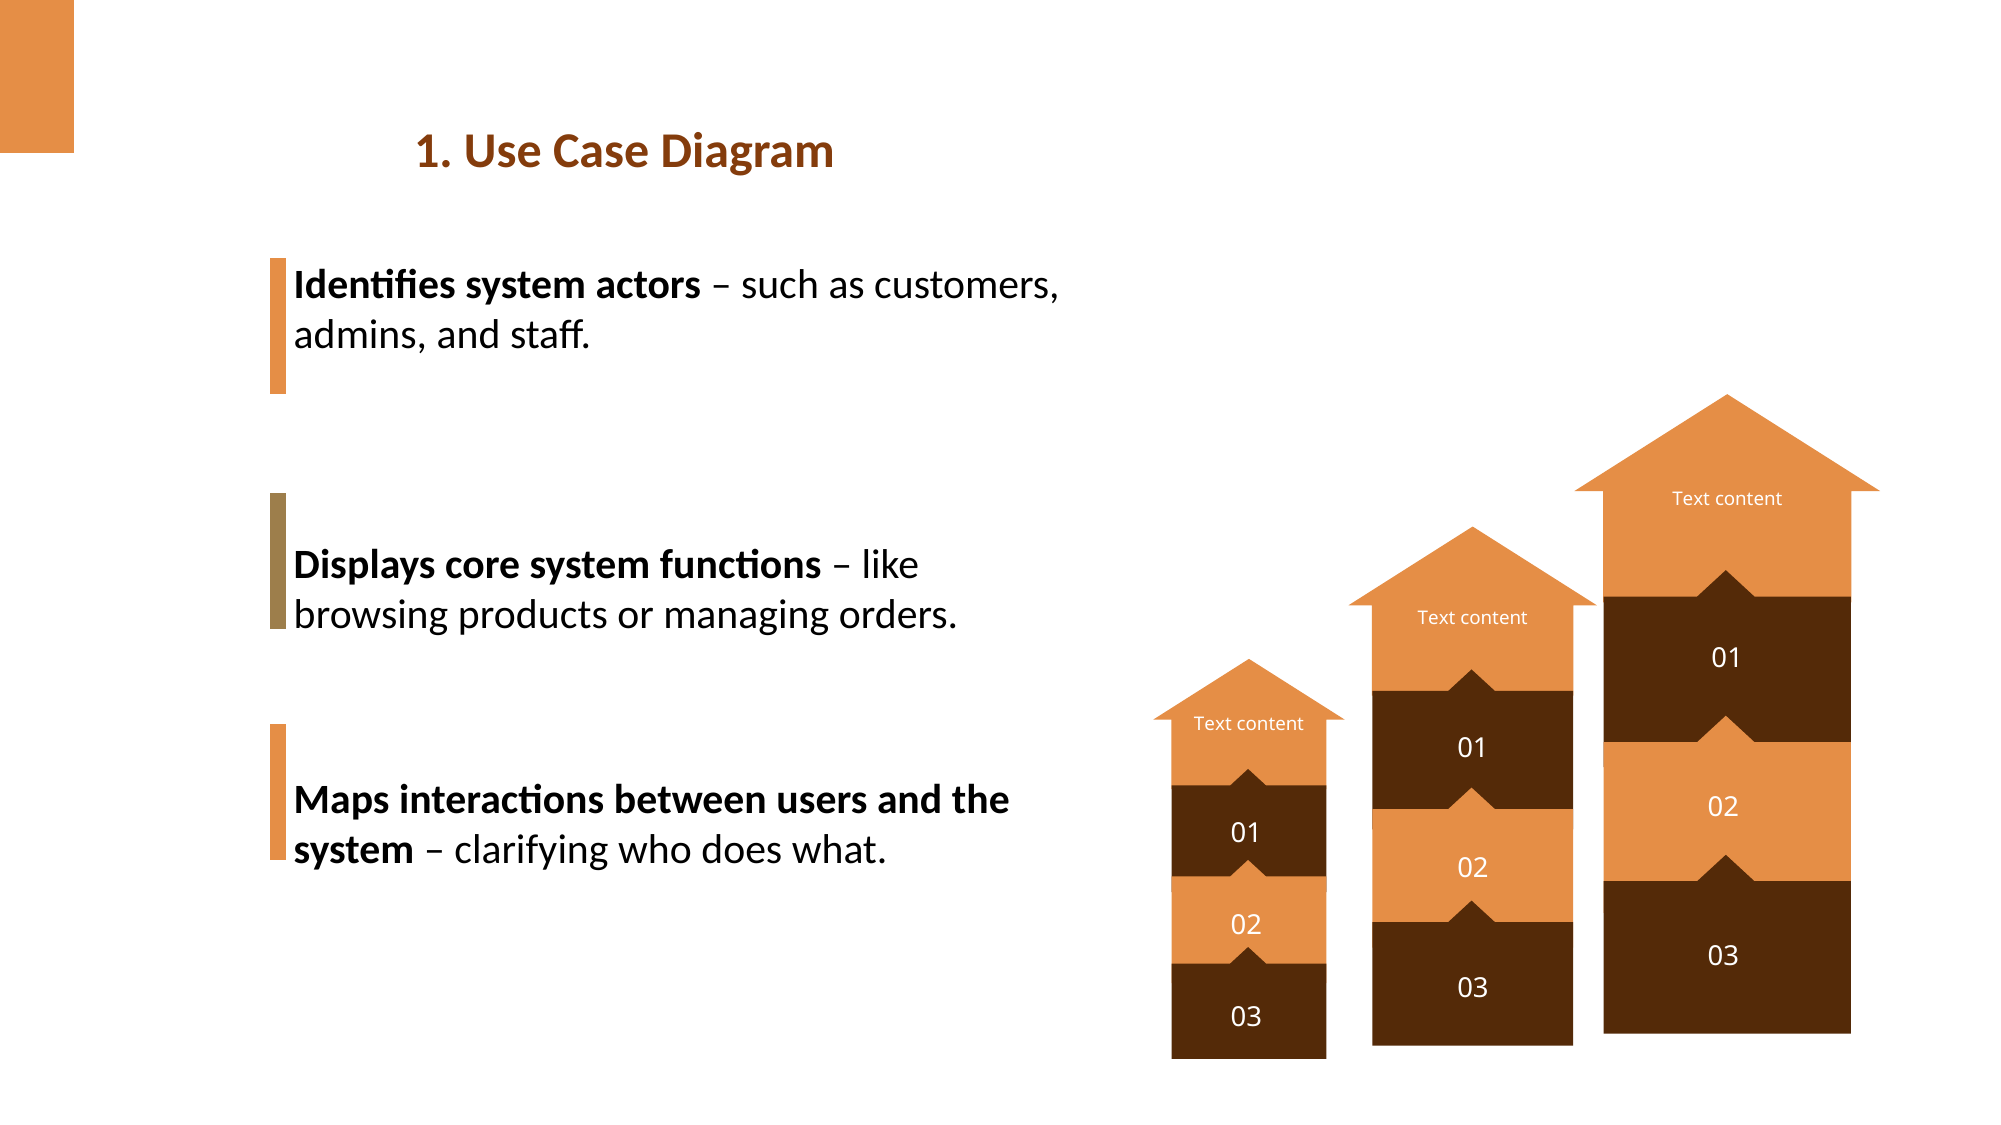

1. Use Case Diagram
Identifies system actors – such as customers, admins, and staff.
Displays core system functions – like browsing products or managing orders.
Maps interactions between users and the system – clarifying who does what.
Text content
01
02
03
Text content
01
02
03
Text content
01
02
03